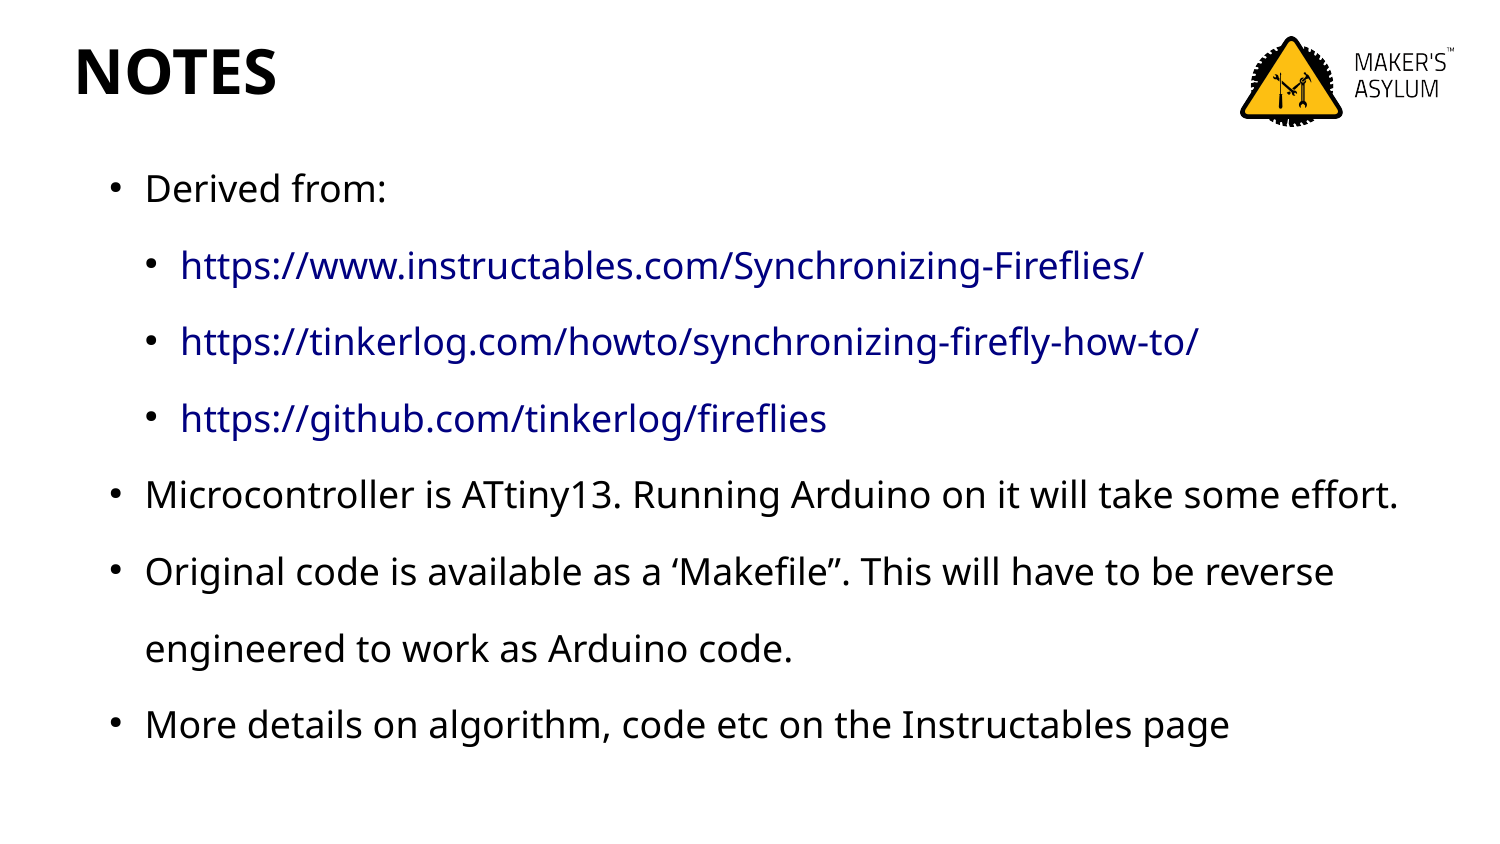

NOTES
Derived from:
https://www.instructables.com/Synchronizing-Fireflies/
https://tinkerlog.com/howto/synchronizing-firefly-how-to/
https://github.com/tinkerlog/fireflies
Microcontroller is ATtiny13. Running Arduino on it will take some effort.
Original code is available as a ‘Makefile”. This will have to be reverse engineered to work as Arduino code.
More details on algorithm, code etc on the Instructables page